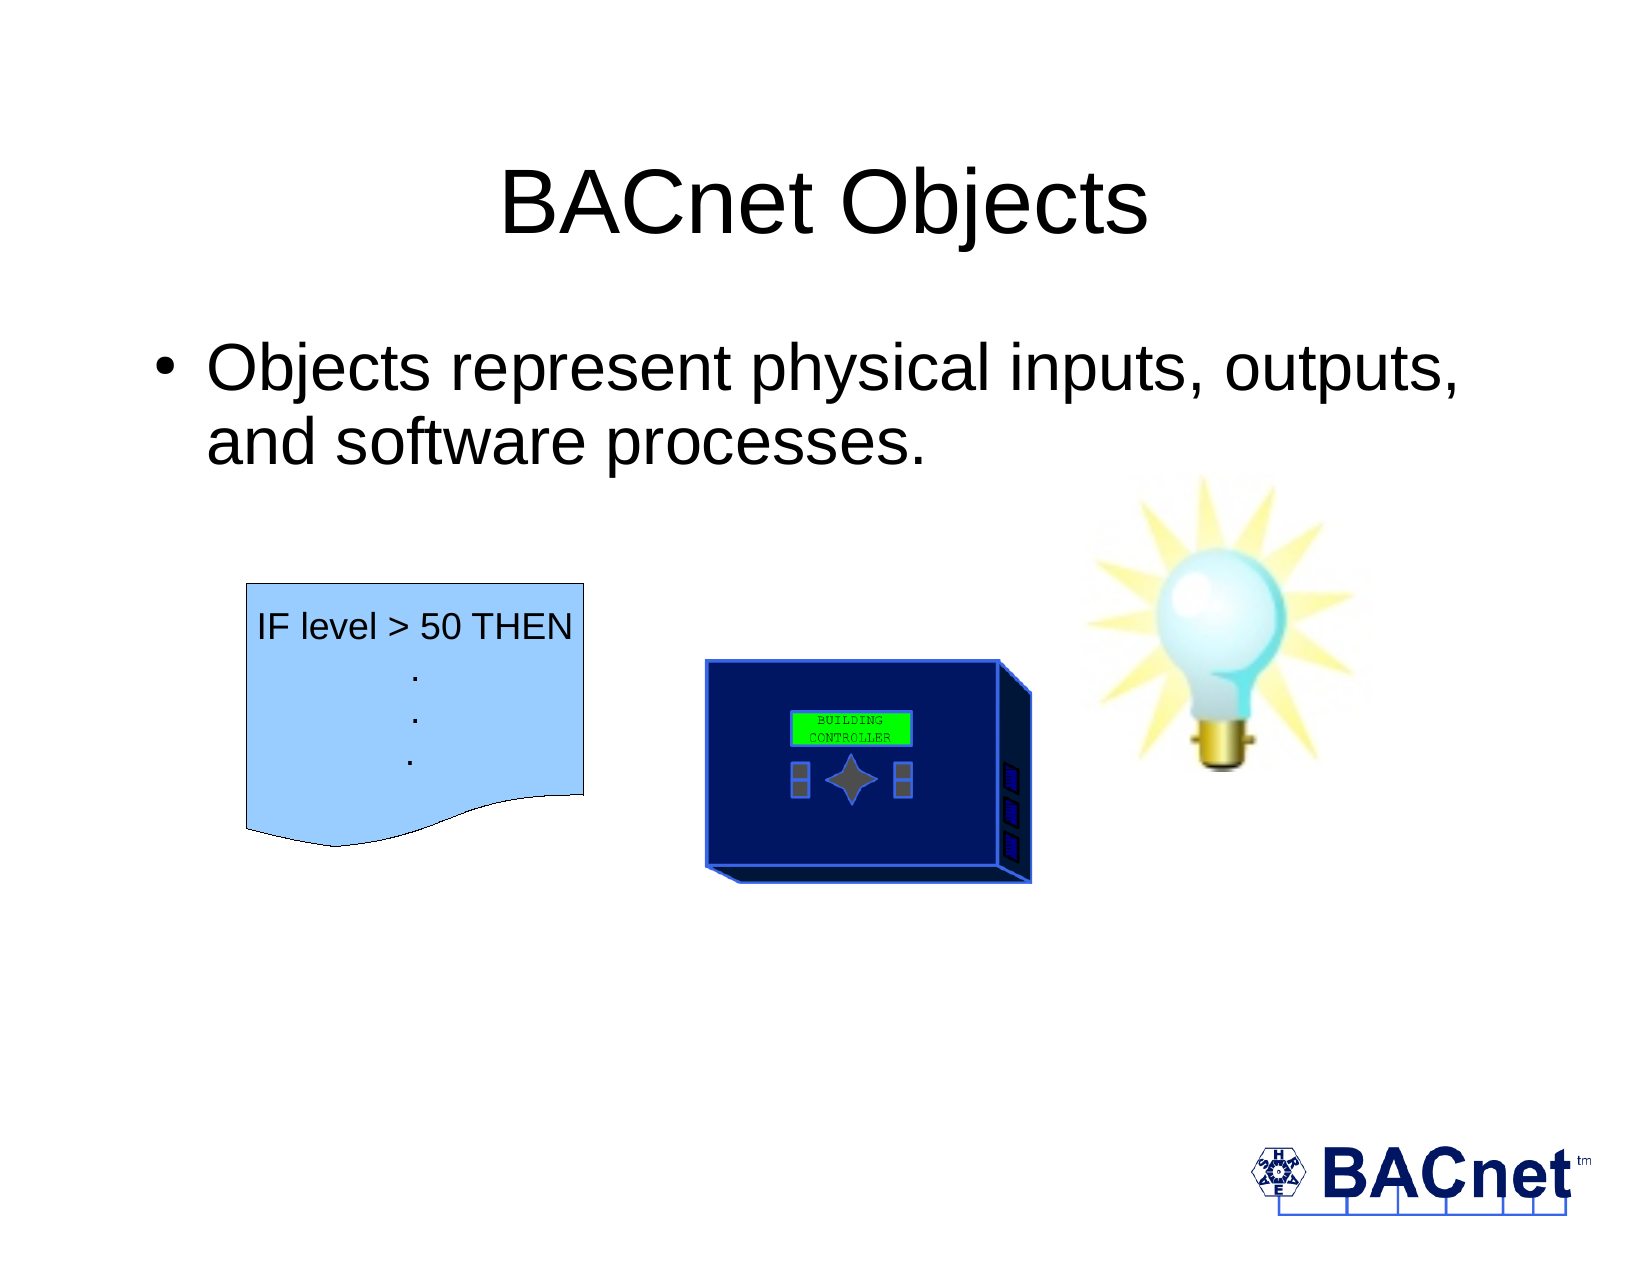

# BACnet Objects
Objects represent physical inputs, outputs, and software processes.
IF level > 50 THEN
.
.
.